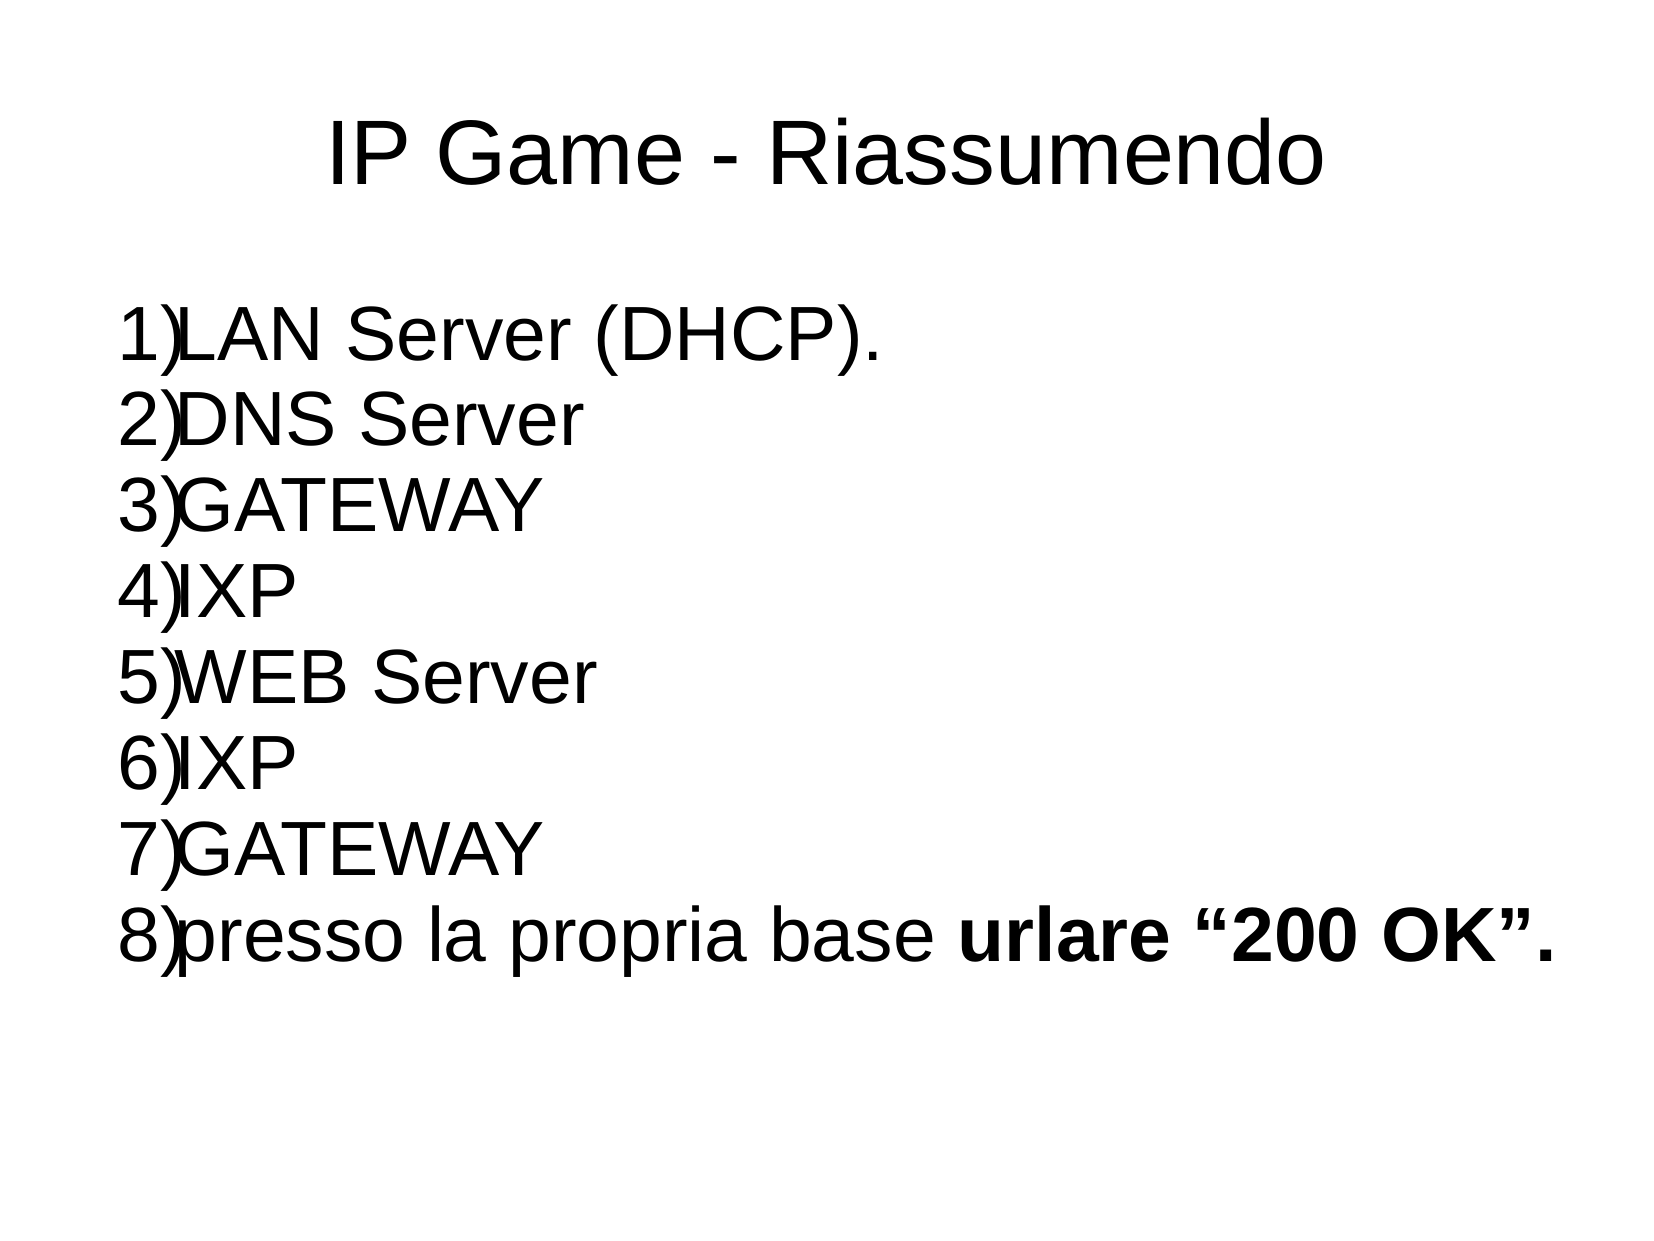

# IP Game - Riassumendo
LAN Server (DHCP).
DNS Server
GATEWAY
IXP
WEB Server
IXP
GATEWAY
presso la propria base urlare “200 OK”.